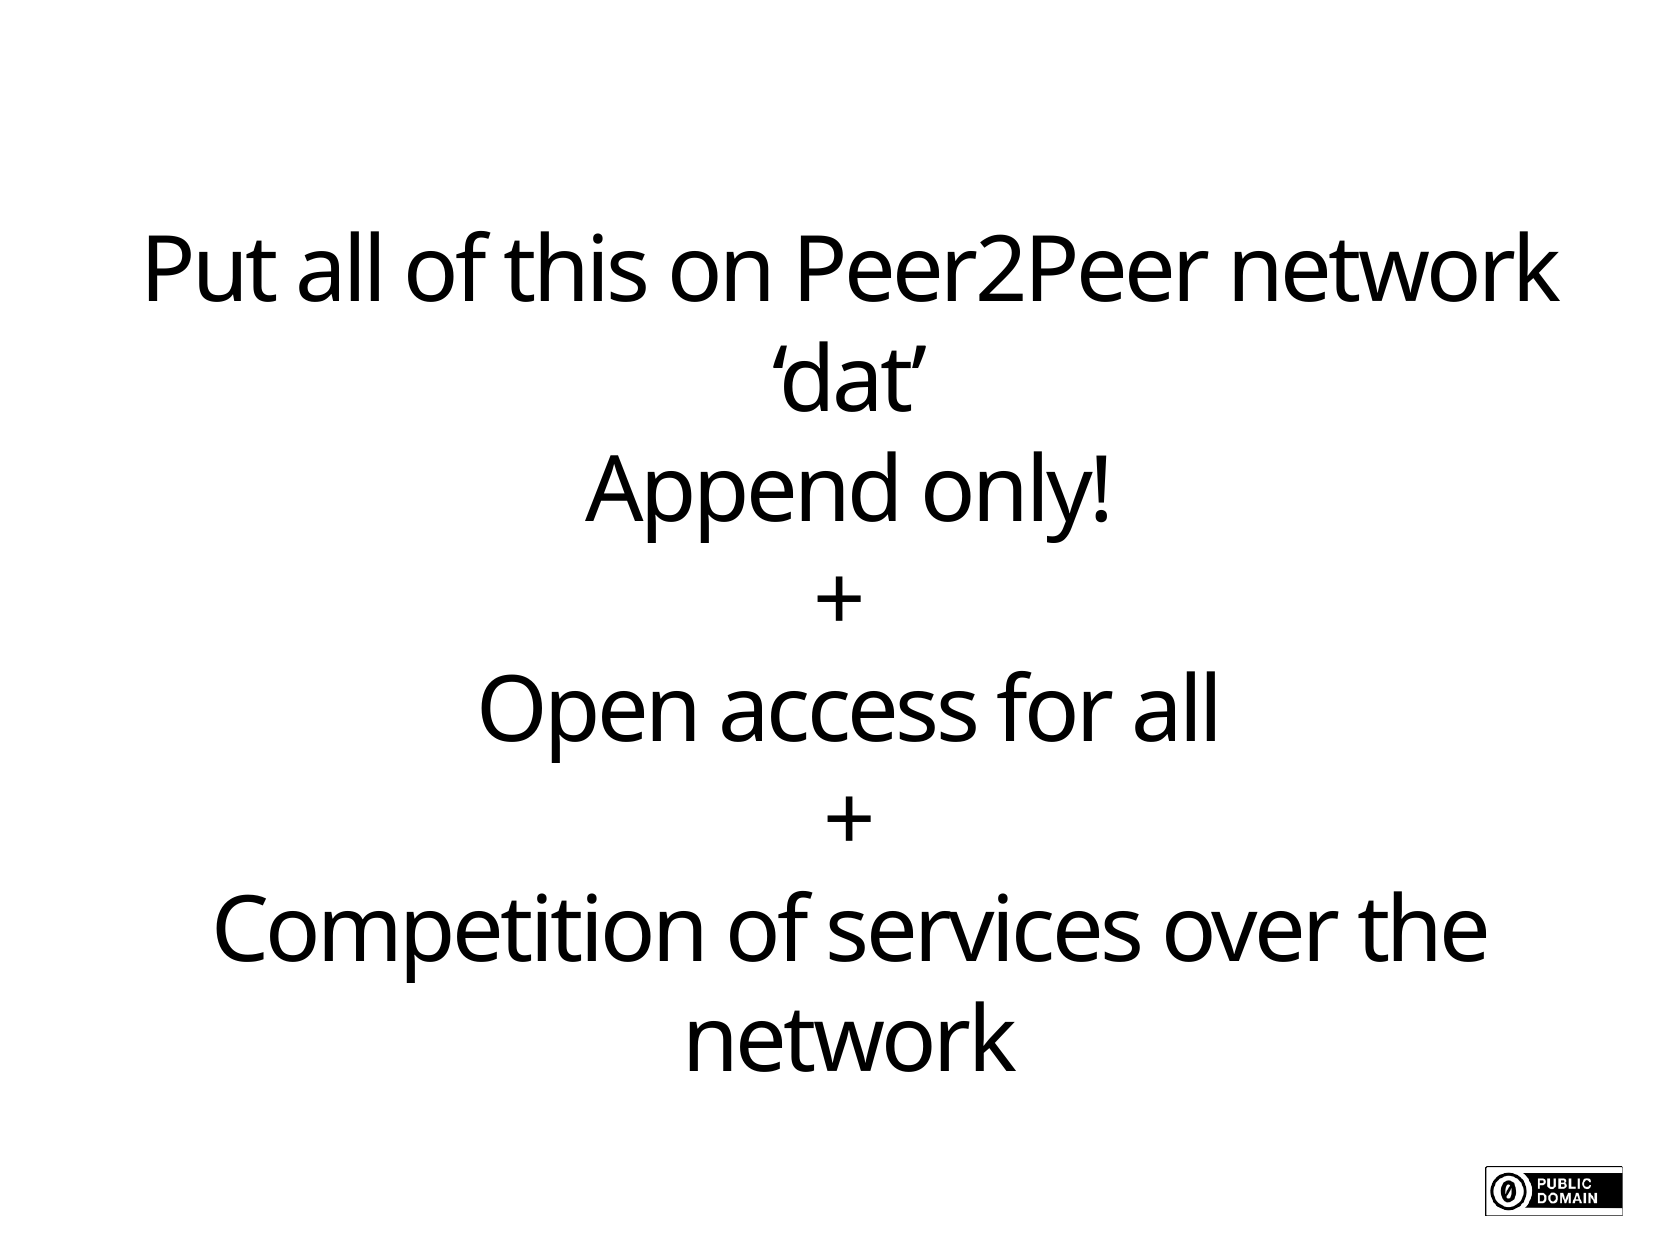

Put all of this on Peer2Peer network ‘dat’
Append only!
+
Open access for all
+
Competition of services over the network